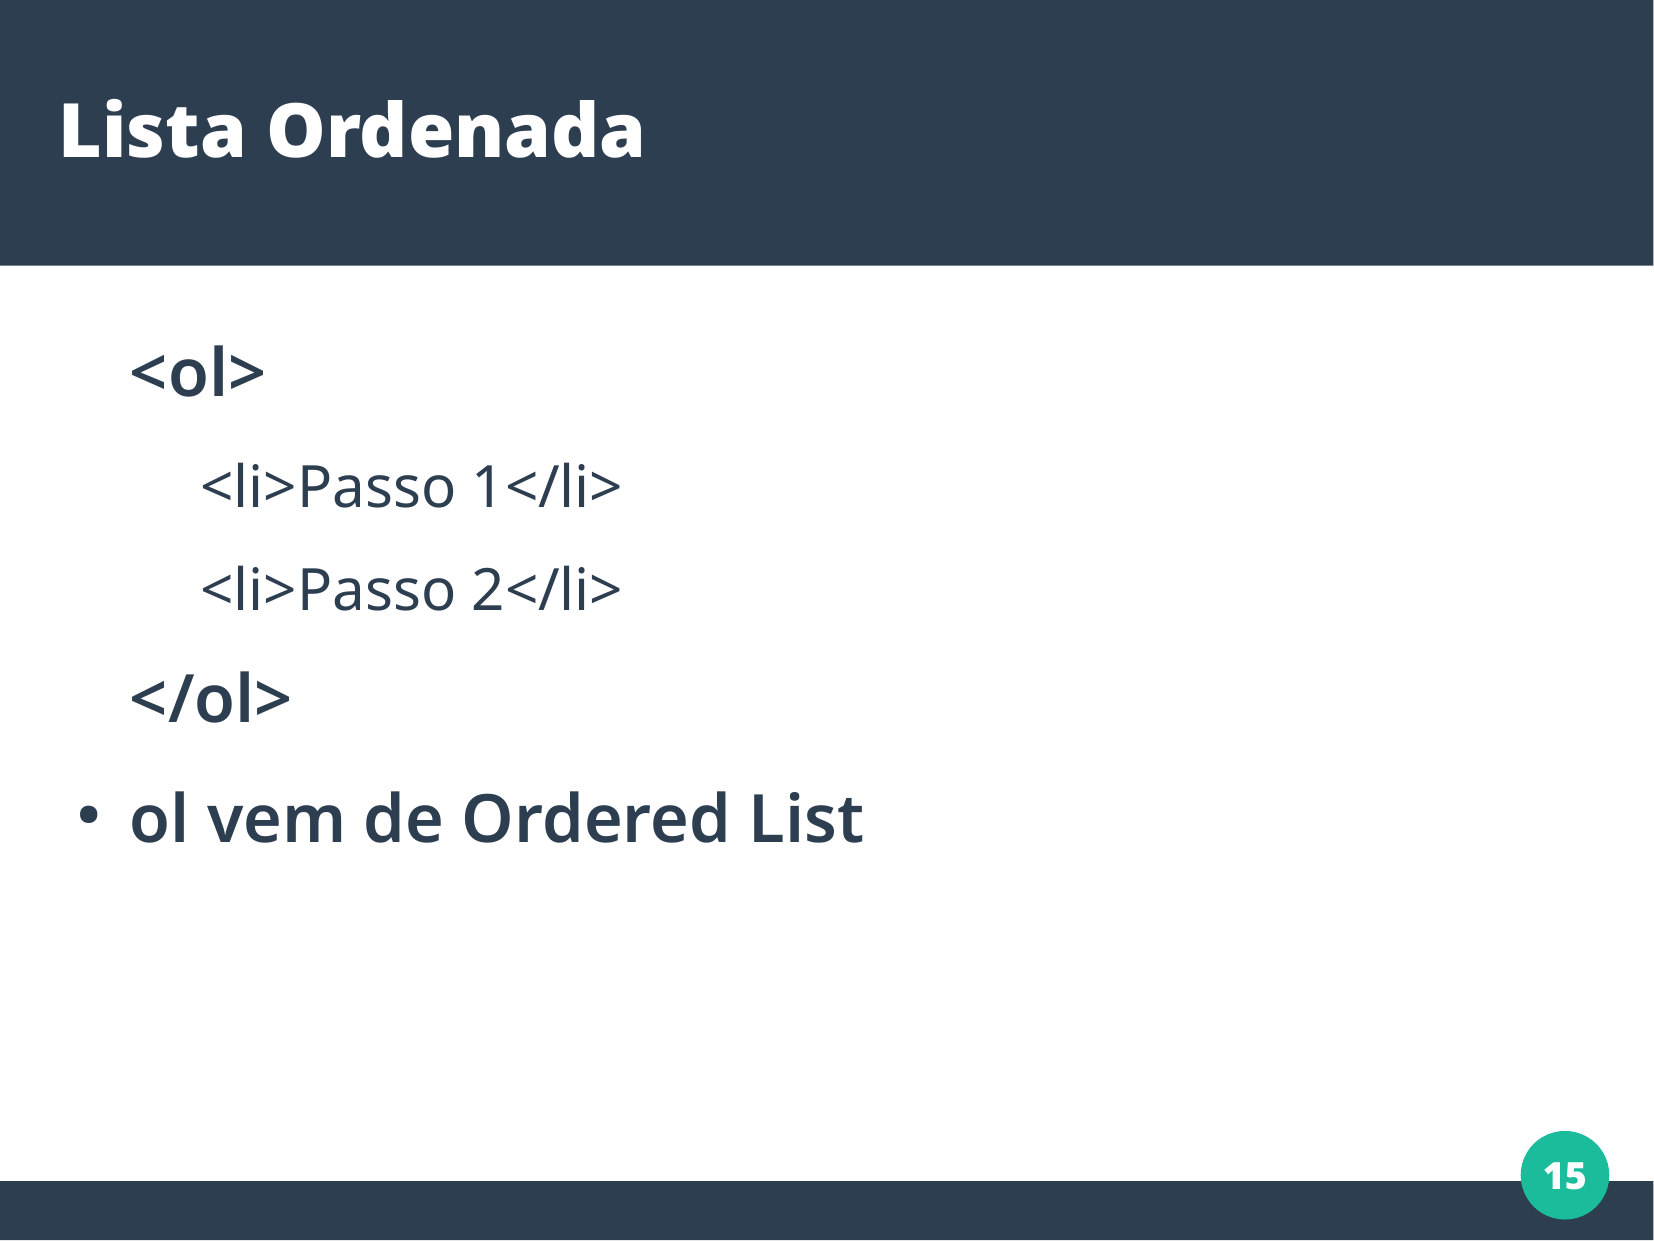

# Lista Ordenada
<ol>
<li>Passo 1</li>
<li>Passo 2</li>
</ol>
ol vem de Ordered List
15